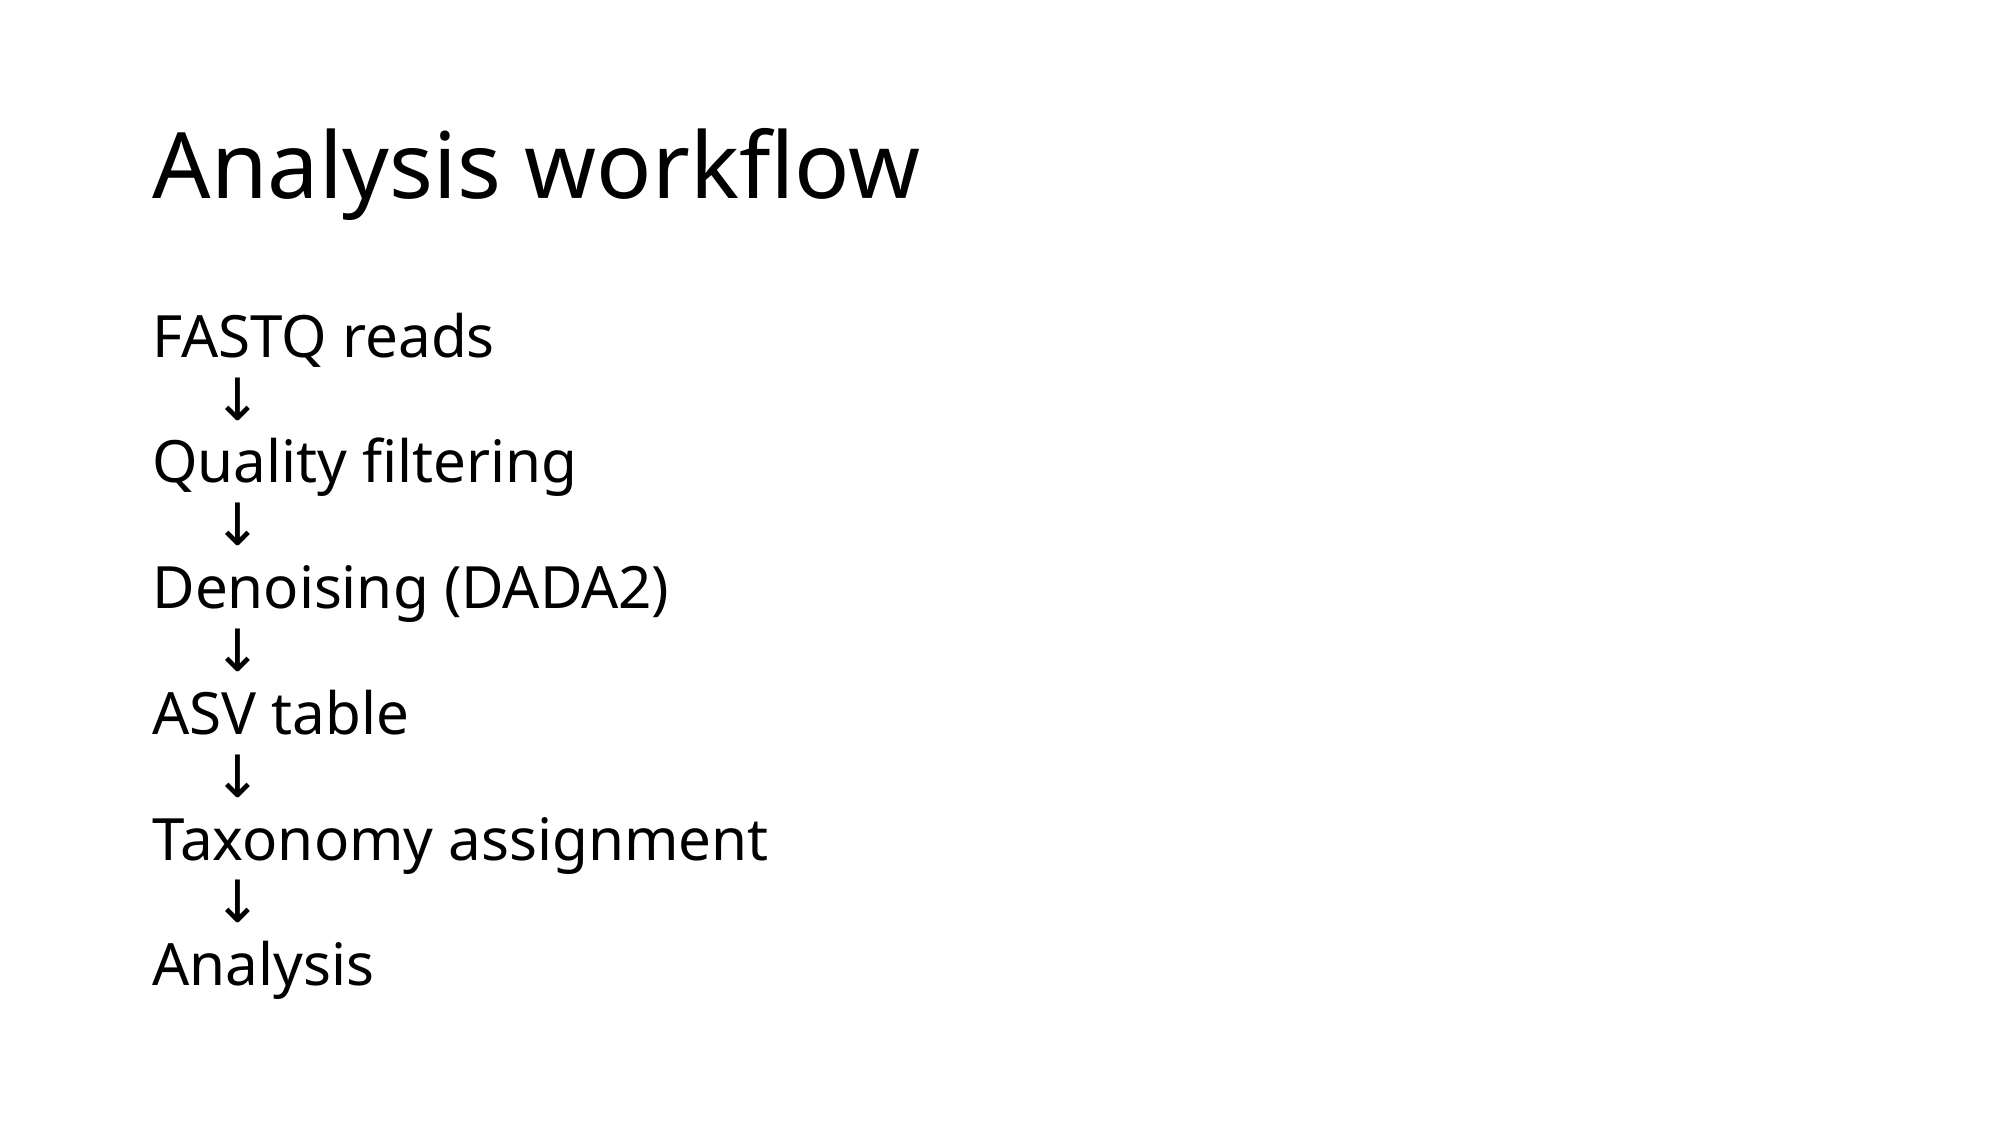

# Analysis workflow
FASTQ reads
 ↓
Quality filtering
 ↓
Denoising (DADA2)
 ↓
ASV table
 ↓
Taxonomy assignment
 ↓
Analysis